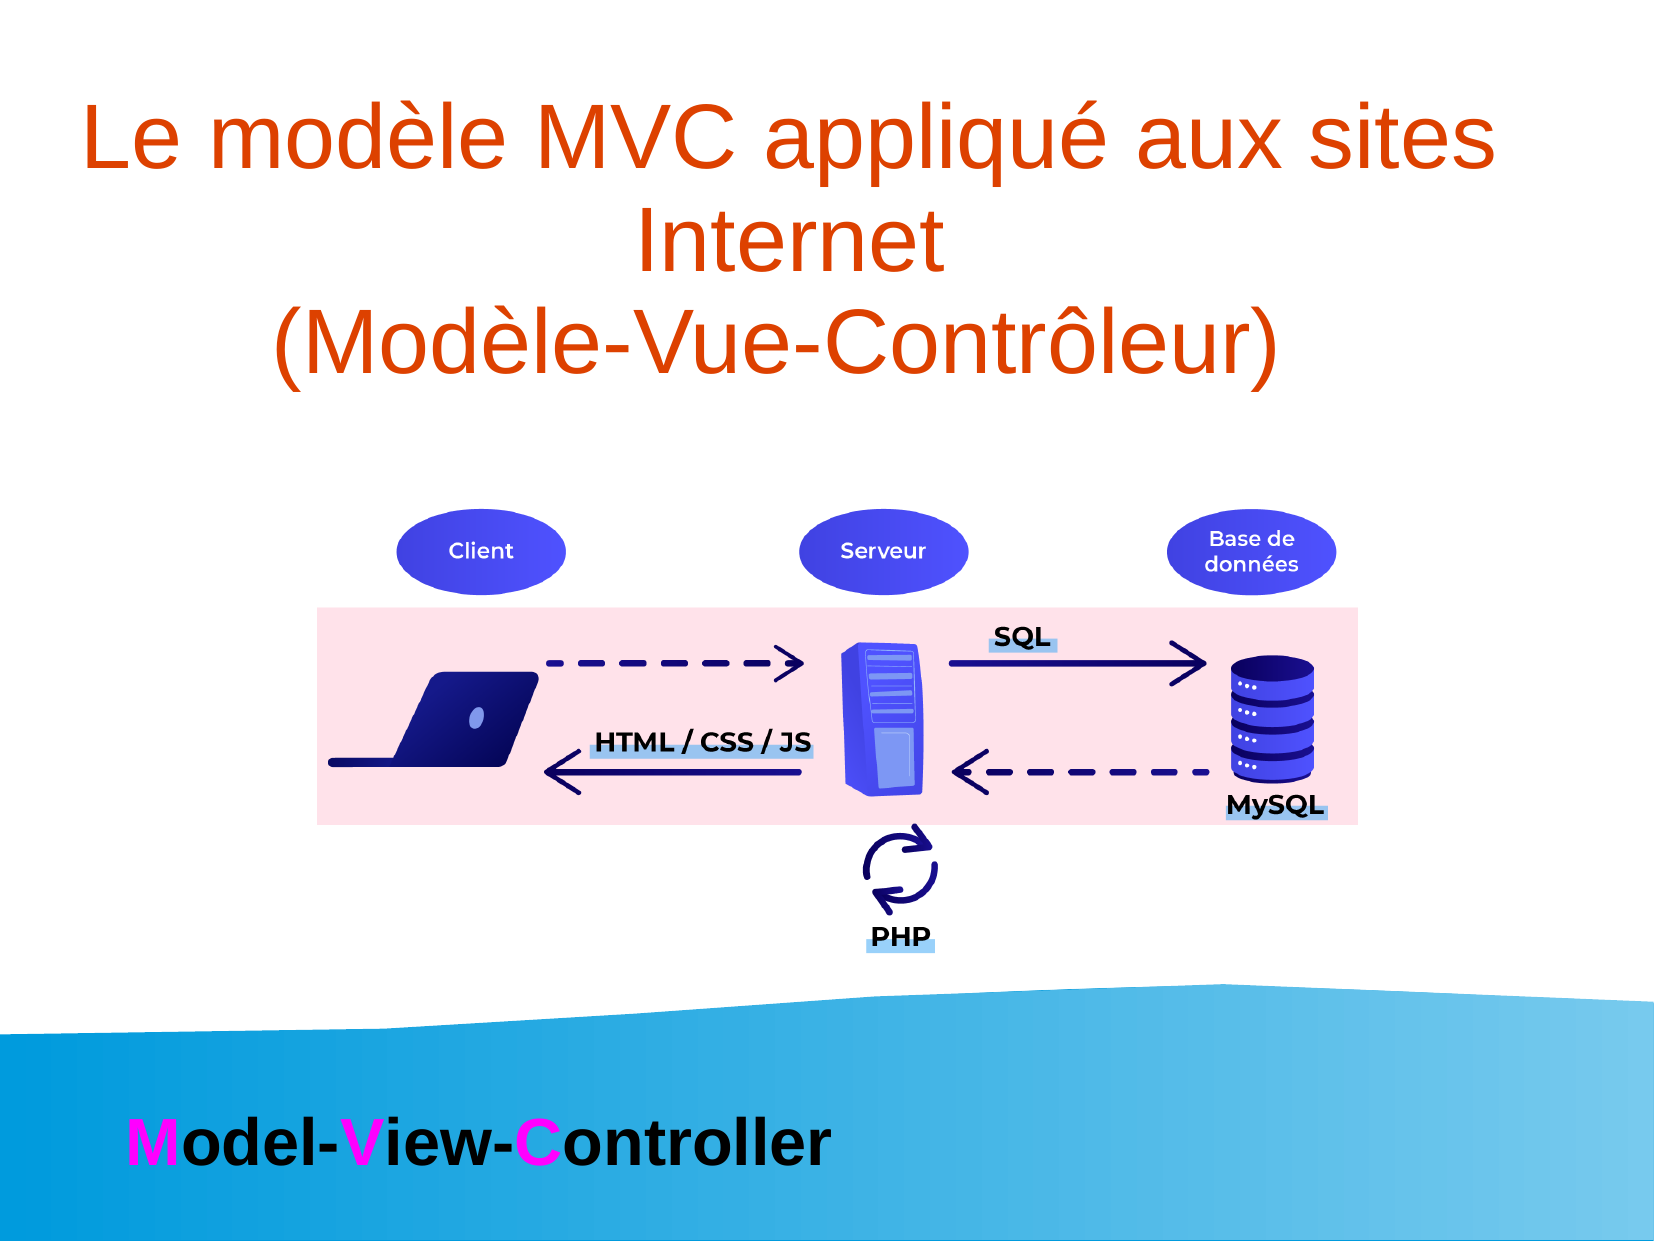

# Le modèle MVC appliqué aux sites Internet (Modèle-Vue-Contrôleur)
Model-View-Controller